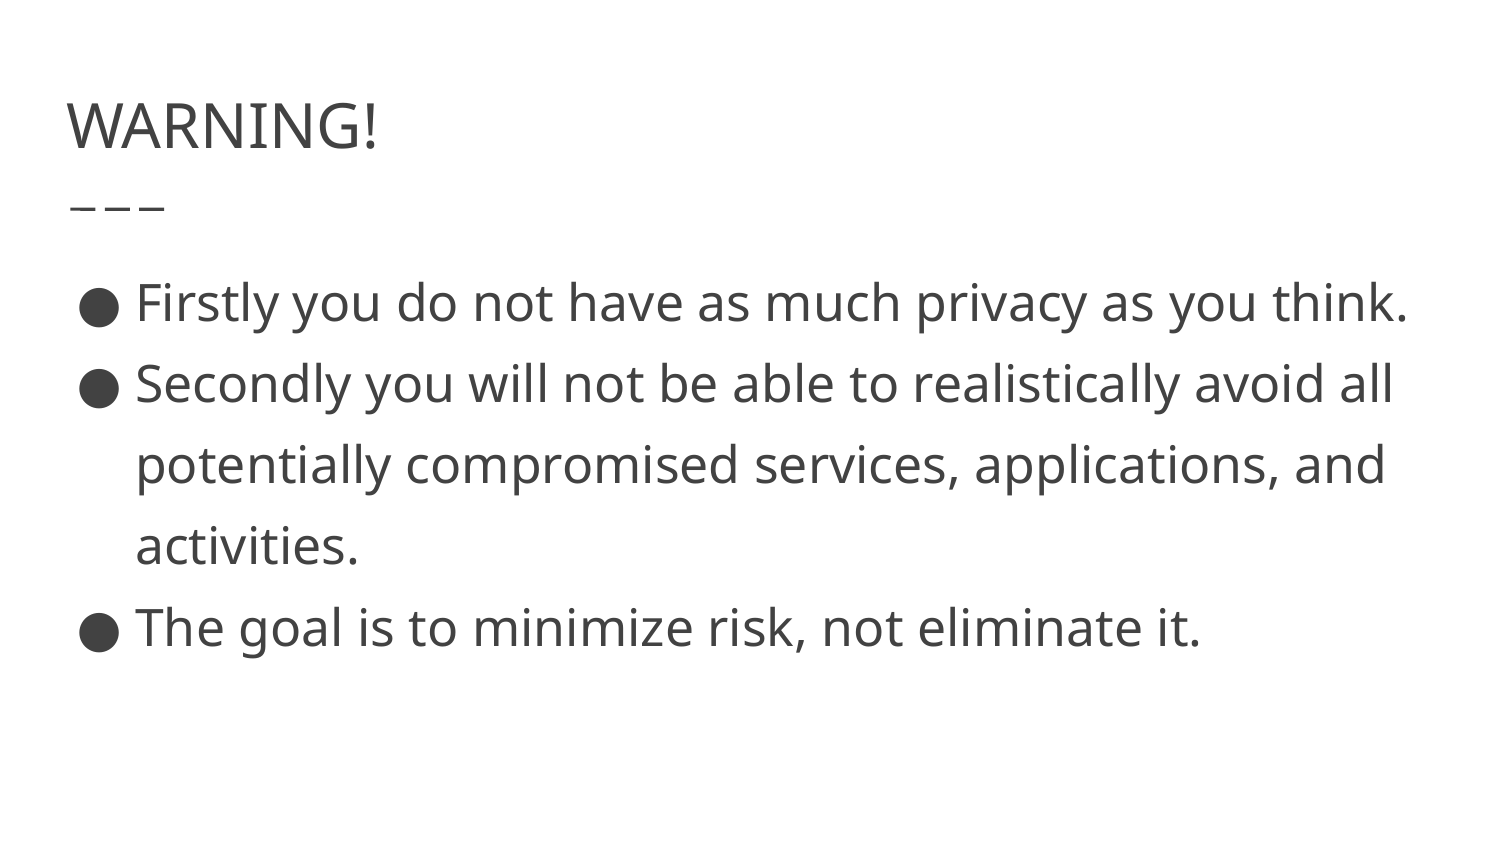

# WARNING!
Firstly you do not have as much privacy as you think.
Secondly you will not be able to realistically avoid all potentially compromised services, applications, and activities.
The goal is to minimize risk, not eliminate it.